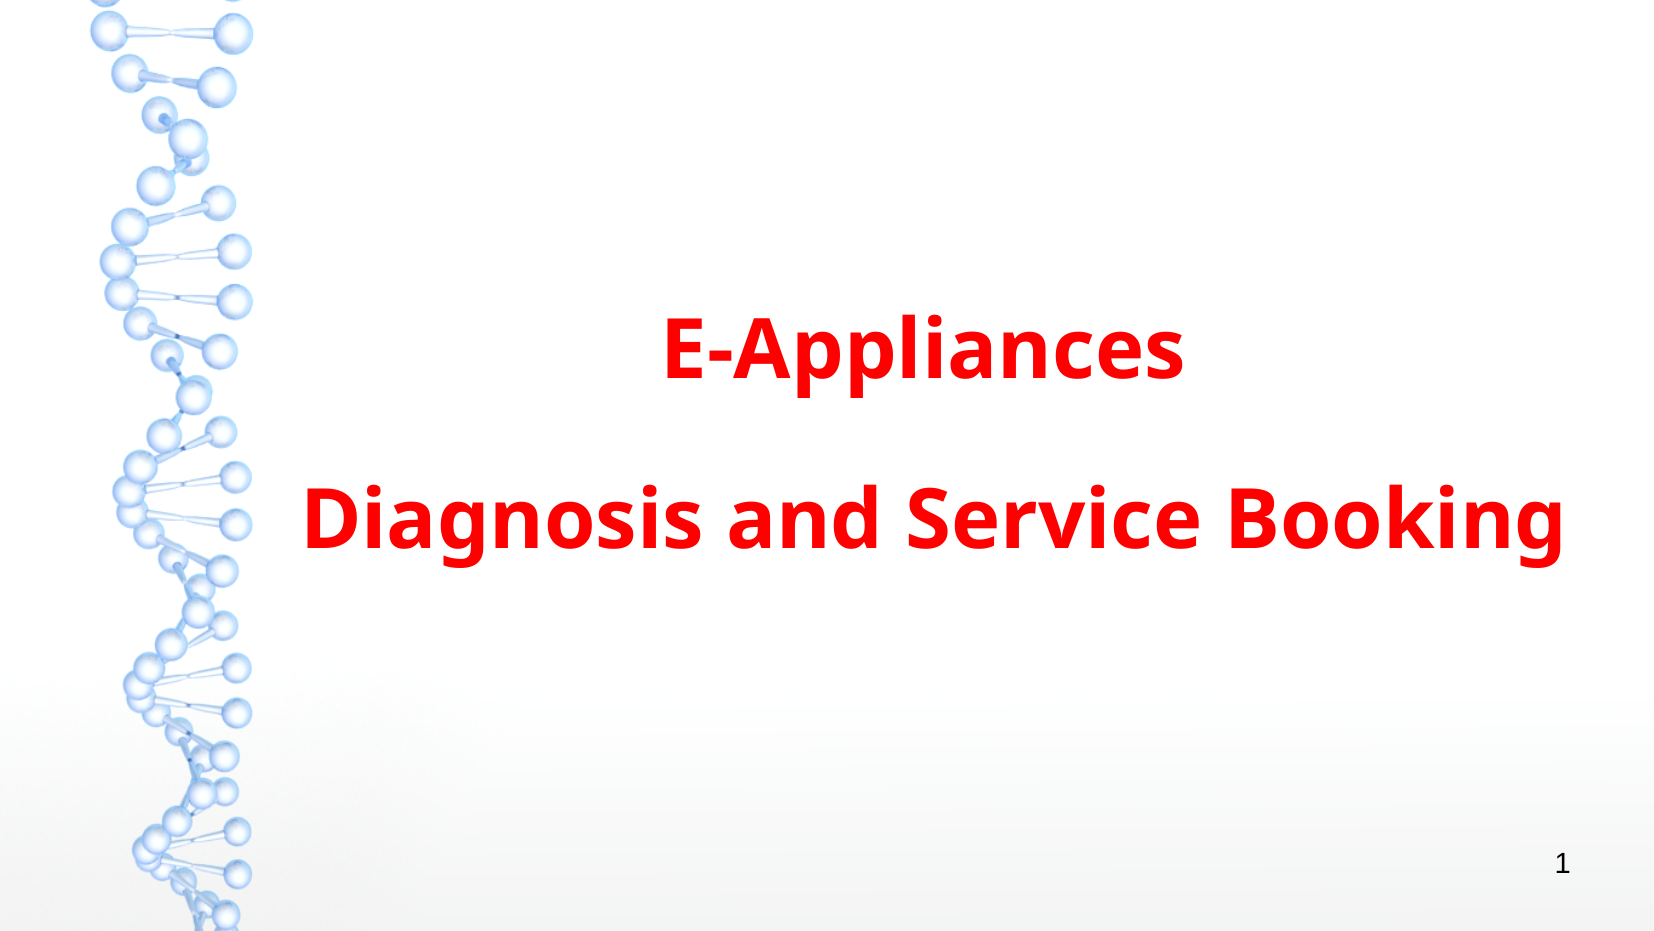

# E-Appliances Diagnosis and Service Booking
1